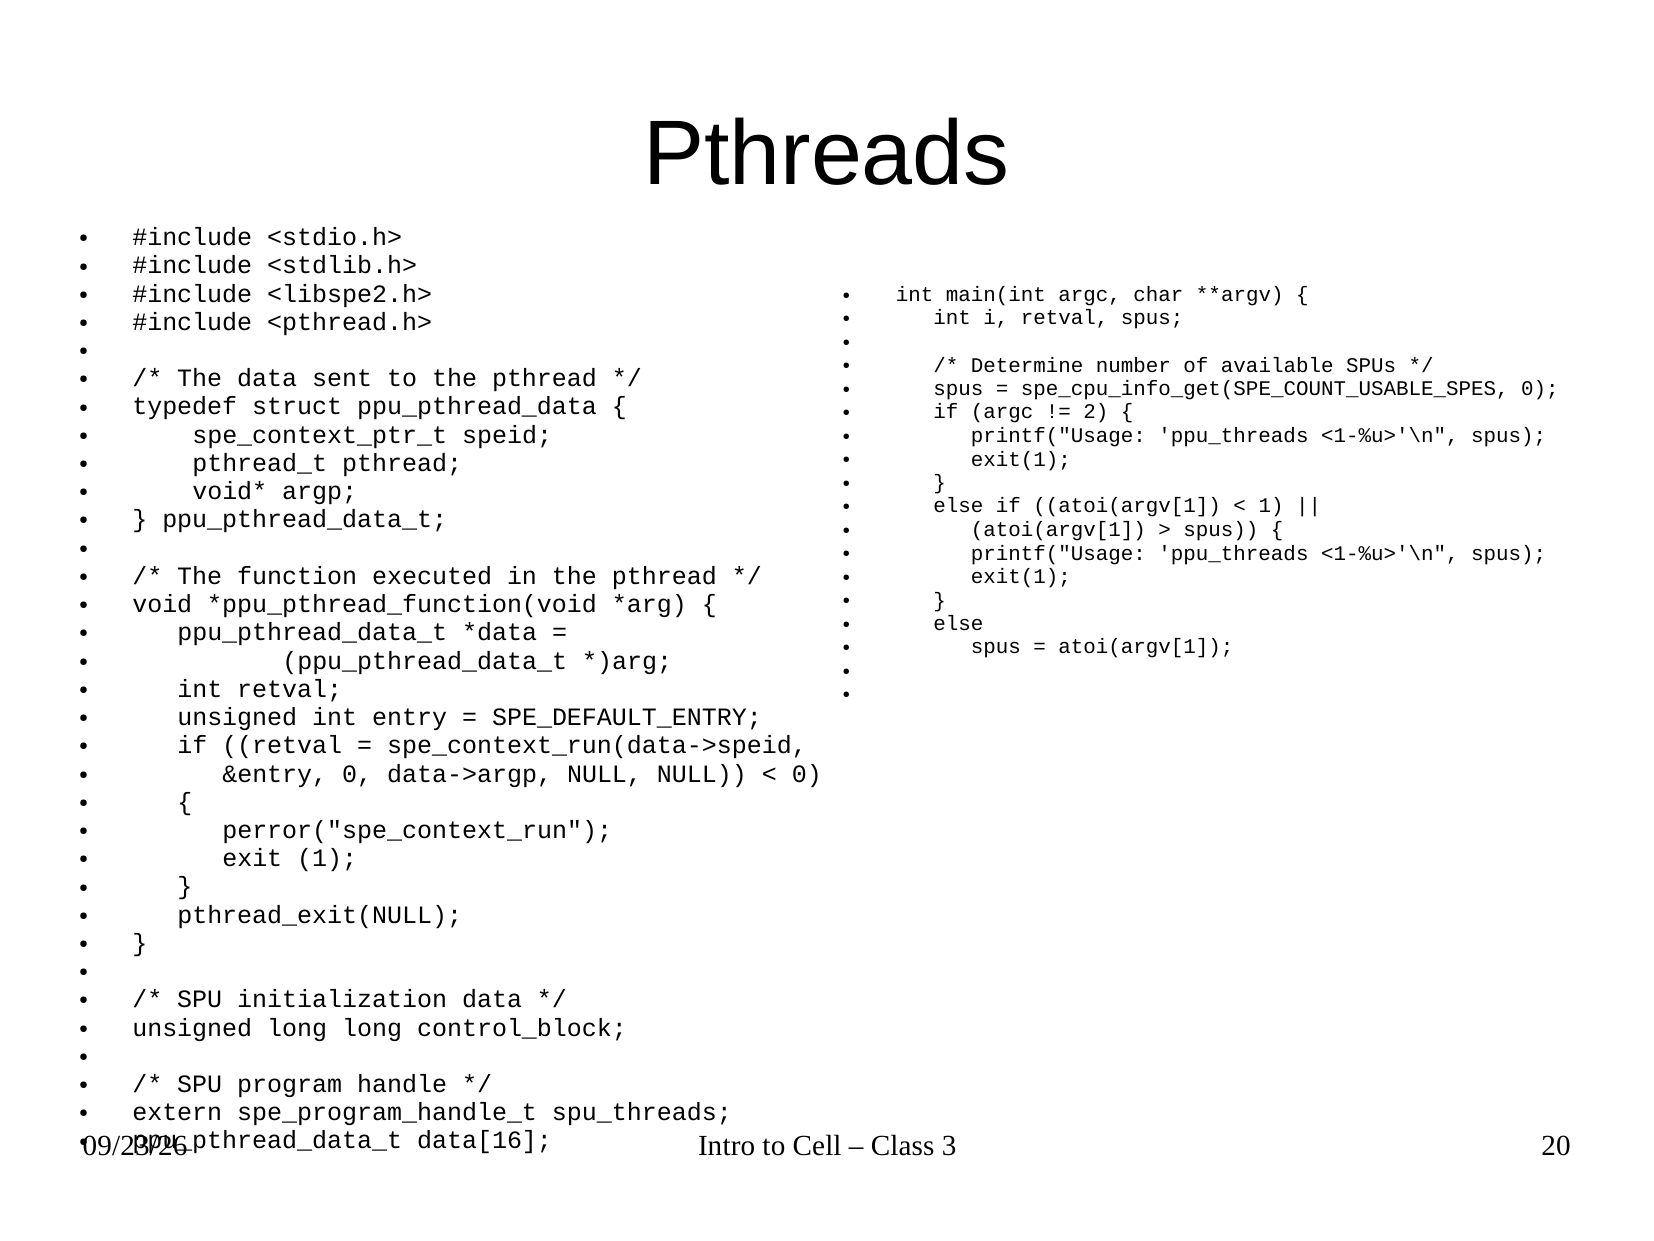

# Pthreads
#include <stdio.h>
#include <stdlib.h>
#include <libspe2.h>
#include <pthread.h>
/* The data sent to the pthread */
typedef struct ppu_pthread_data {
 spe_context_ptr_t speid;
 pthread_t pthread;
 void* argp;
} ppu_pthread_data_t;
/* The function executed in the pthread */
void *ppu_pthread_function(void *arg) {
 ppu_pthread_data_t *data =
 (ppu_pthread_data_t *)arg;
 int retval;
 unsigned int entry = SPE_DEFAULT_ENTRY;
 if ((retval = spe_context_run(data->speid,
 &entry, 0, data->argp, NULL, NULL)) < 0)
 {
 perror("spe_context_run");
 exit (1);
 }
 pthread_exit(NULL);
}
/* SPU initialization data */
unsigned long long control_block;
/* SPU program handle */
extern spe_program_handle_t spu_threads;
ppu_pthread_data_t data[16];
int main(int argc, char **argv) {
 int i, retval, spus;
 /* Determine number of available SPUs */
 spus = spe_cpu_info_get(SPE_COUNT_USABLE_SPES, 0);
 if (argc != 2) {
 printf("Usage: 'ppu_threads <1-%u>'\n", spus);
 exit(1);
 }
 else if ((atoi(argv[1]) < 1) ||
 (atoi(argv[1]) > spus)) {
 printf("Usage: 'ppu_threads <1-%u>'\n", spus);
 exit(1);
 }
 else
 spus = atoi(argv[1]);
Cell Programming Workshop
20